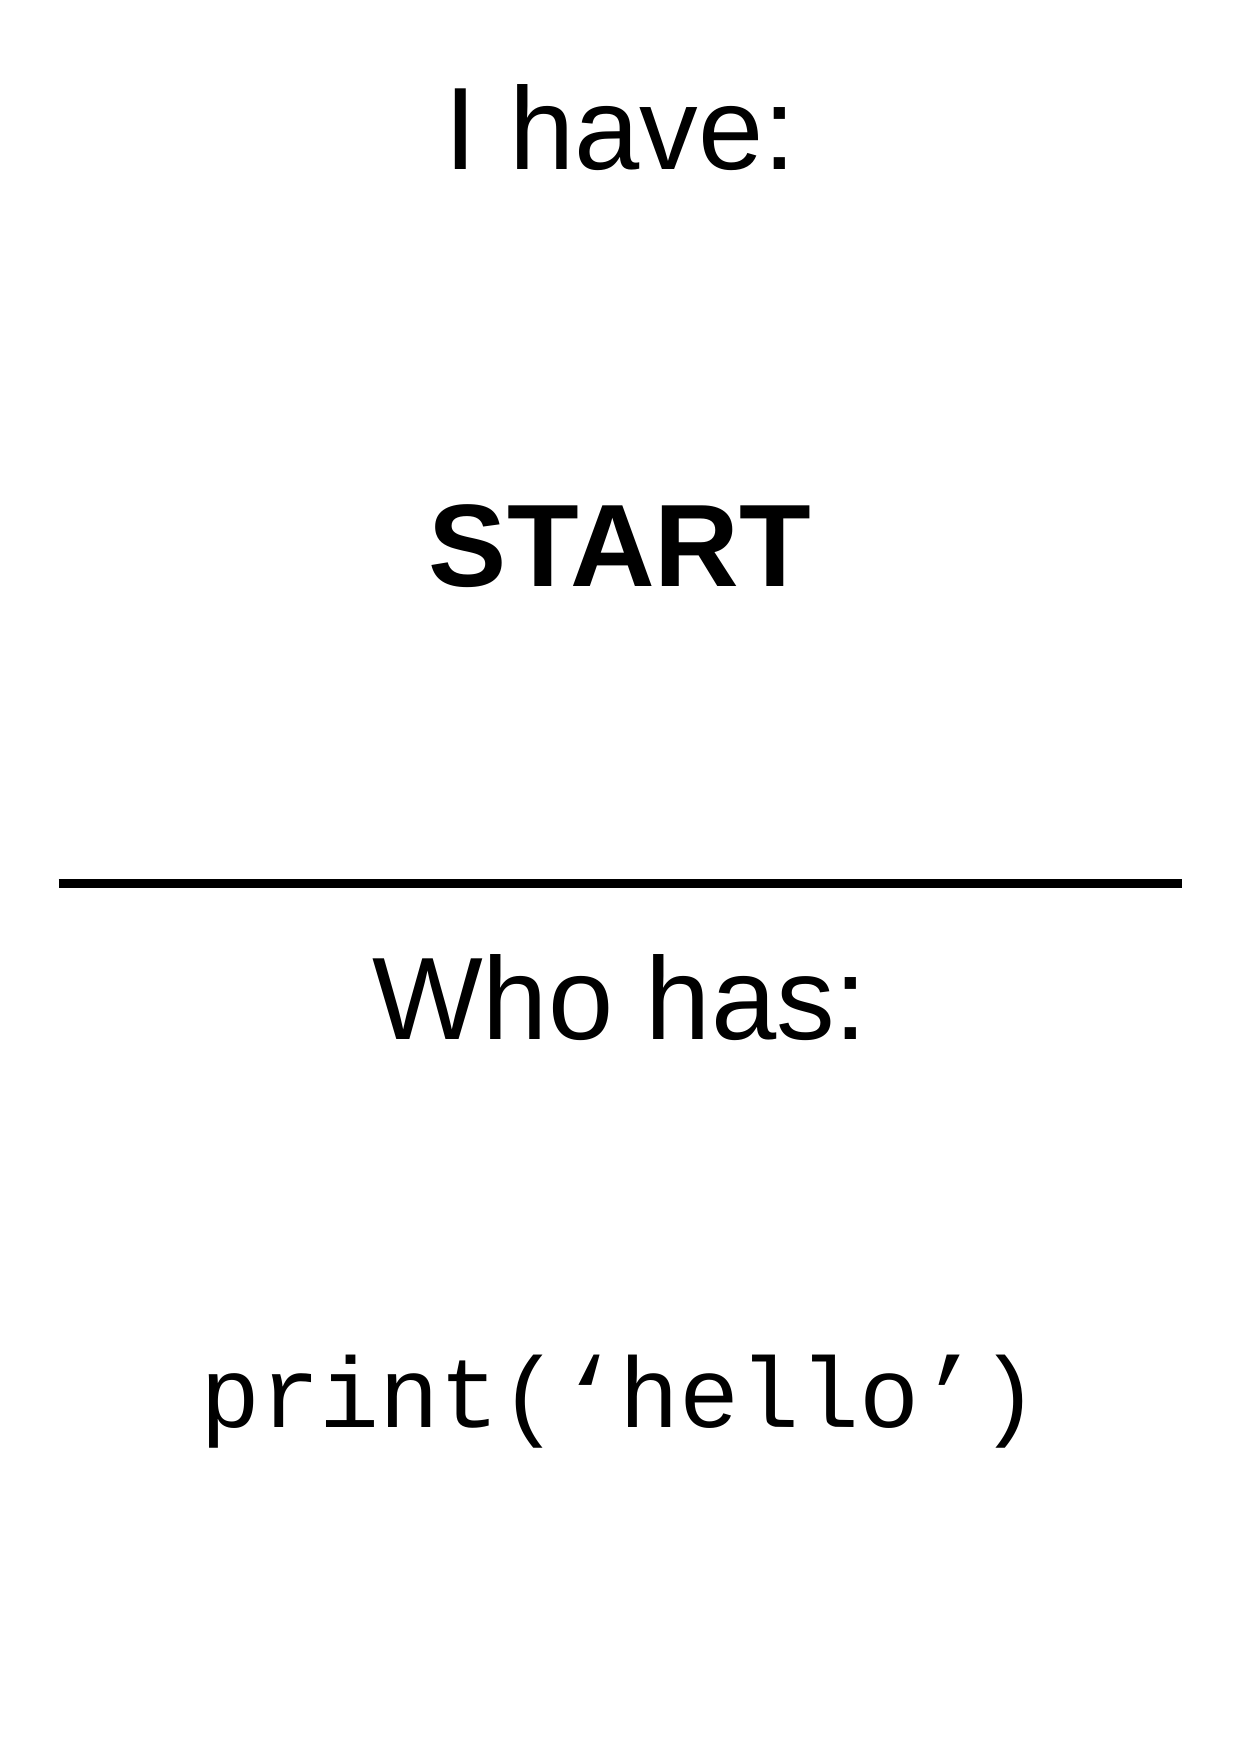

# I have:
START
Who has:
print(‘hello’)